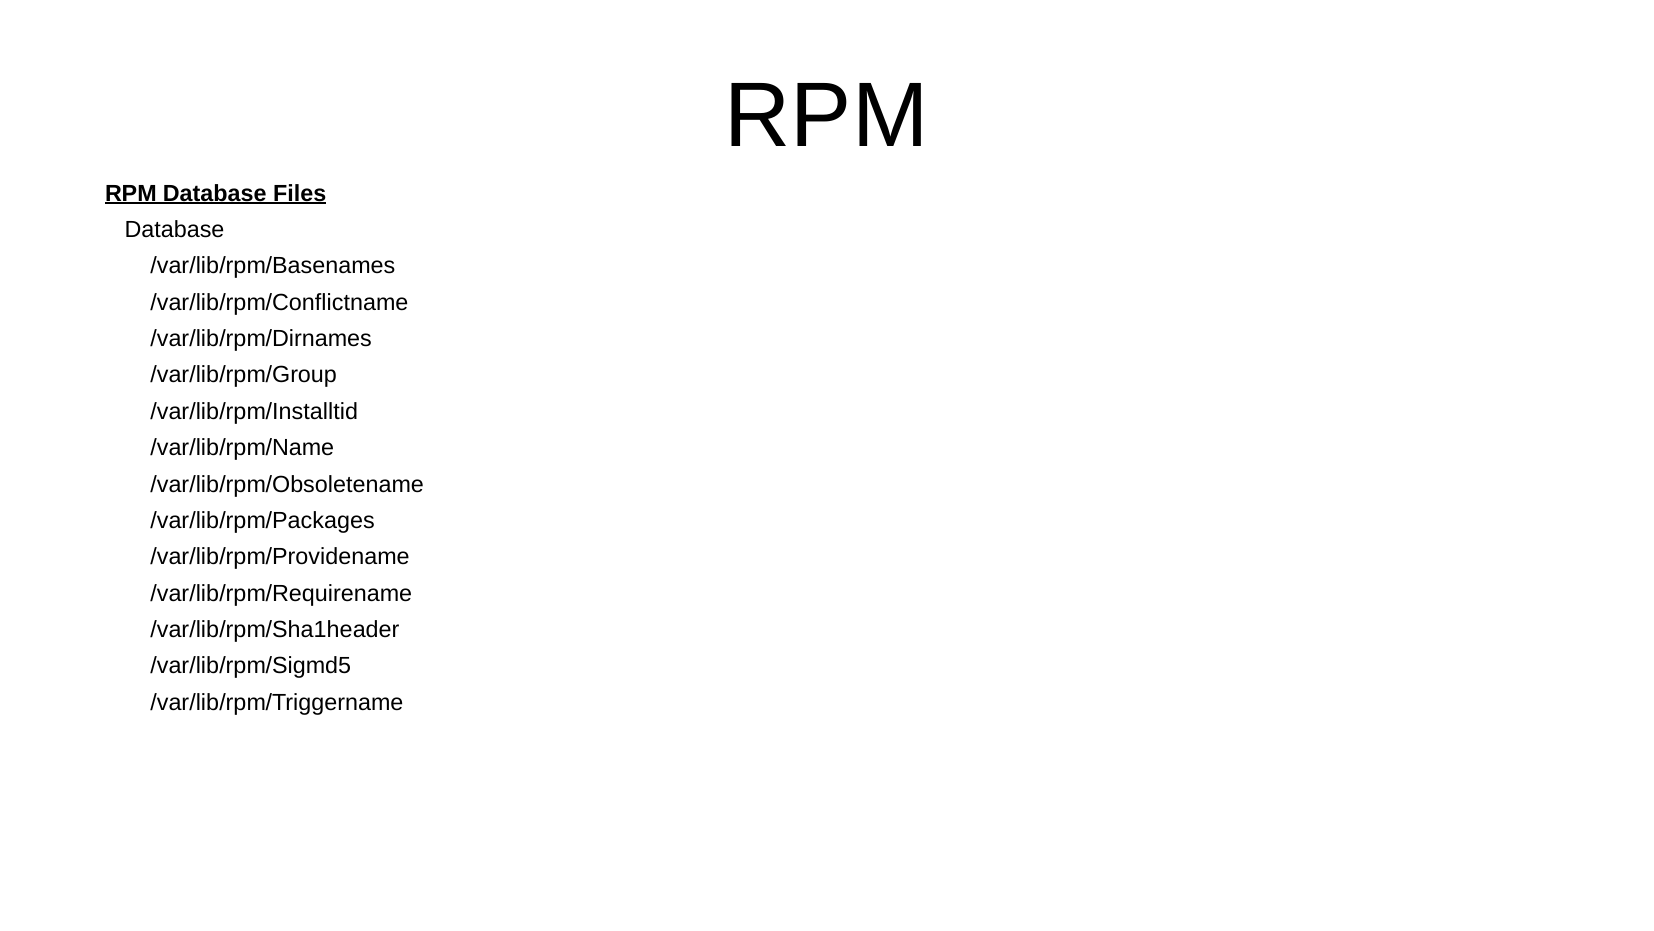

# RPM
RPM Database Files
 Database
 /var/lib/rpm/Basenames
 /var/lib/rpm/Conflictname
 /var/lib/rpm/Dirnames
 /var/lib/rpm/Group
 /var/lib/rpm/Installtid
 /var/lib/rpm/Name
 /var/lib/rpm/Obsoletename
 /var/lib/rpm/Packages
 /var/lib/rpm/Providename
 /var/lib/rpm/Requirename
 /var/lib/rpm/Sha1header
 /var/lib/rpm/Sigmd5
 /var/lib/rpm/Triggername